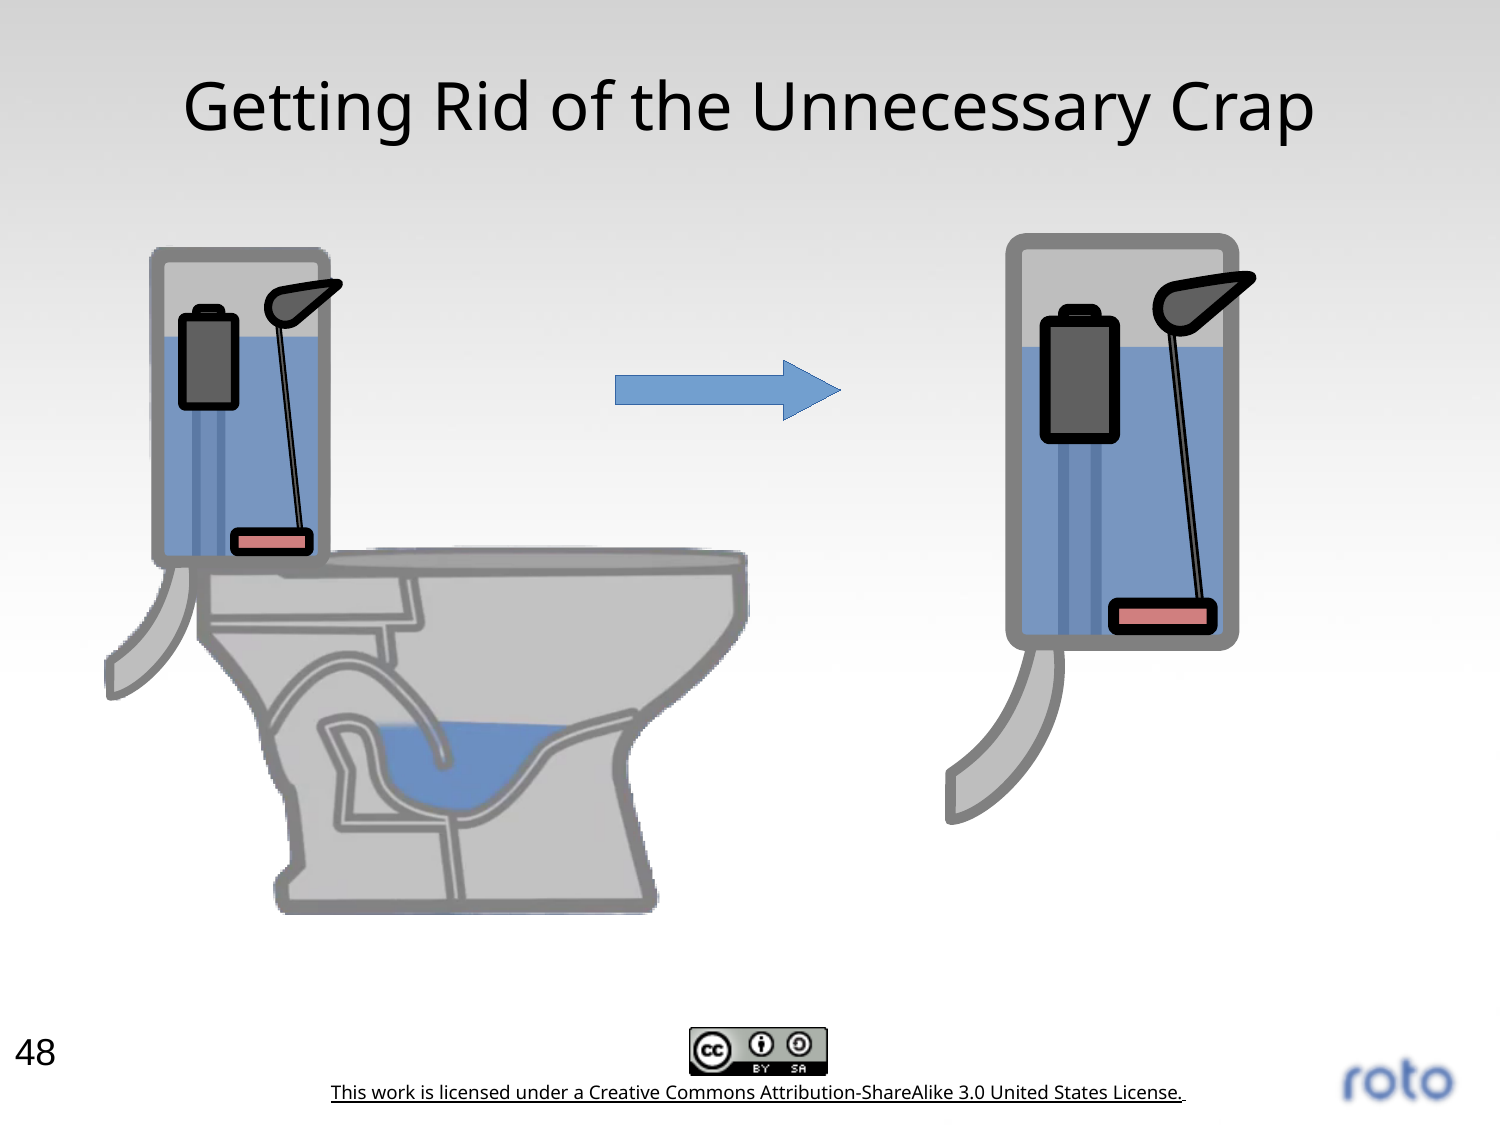

# Getting Rid of the Unnecessary Crap